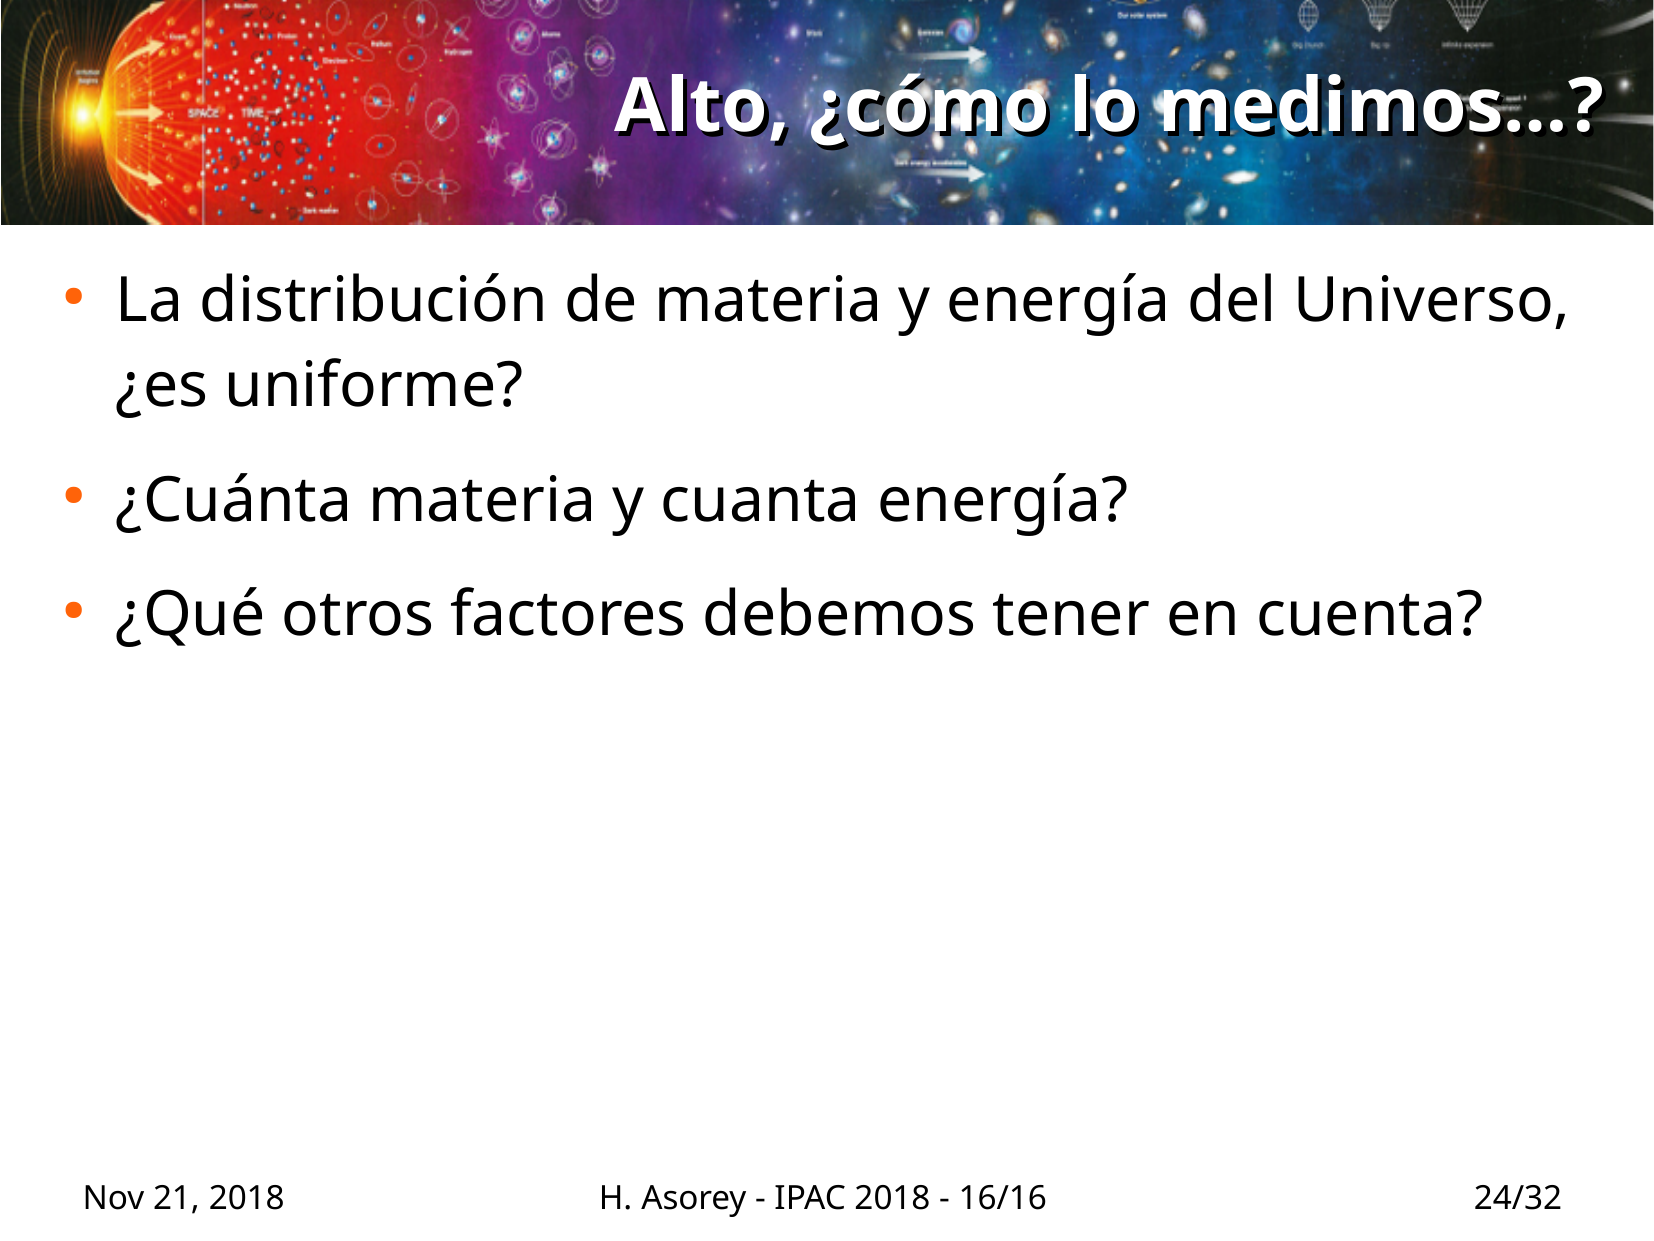

# Alto, ¿cómo lo medimos…?
La distribución de materia y energía del Universo, ¿es uniforme?
¿Cuánta materia y cuanta energía?
¿Qué otros factores debemos tener en cuenta?
Nov 21, 2018
H. Asorey - IPAC 2018 - 16/16
24